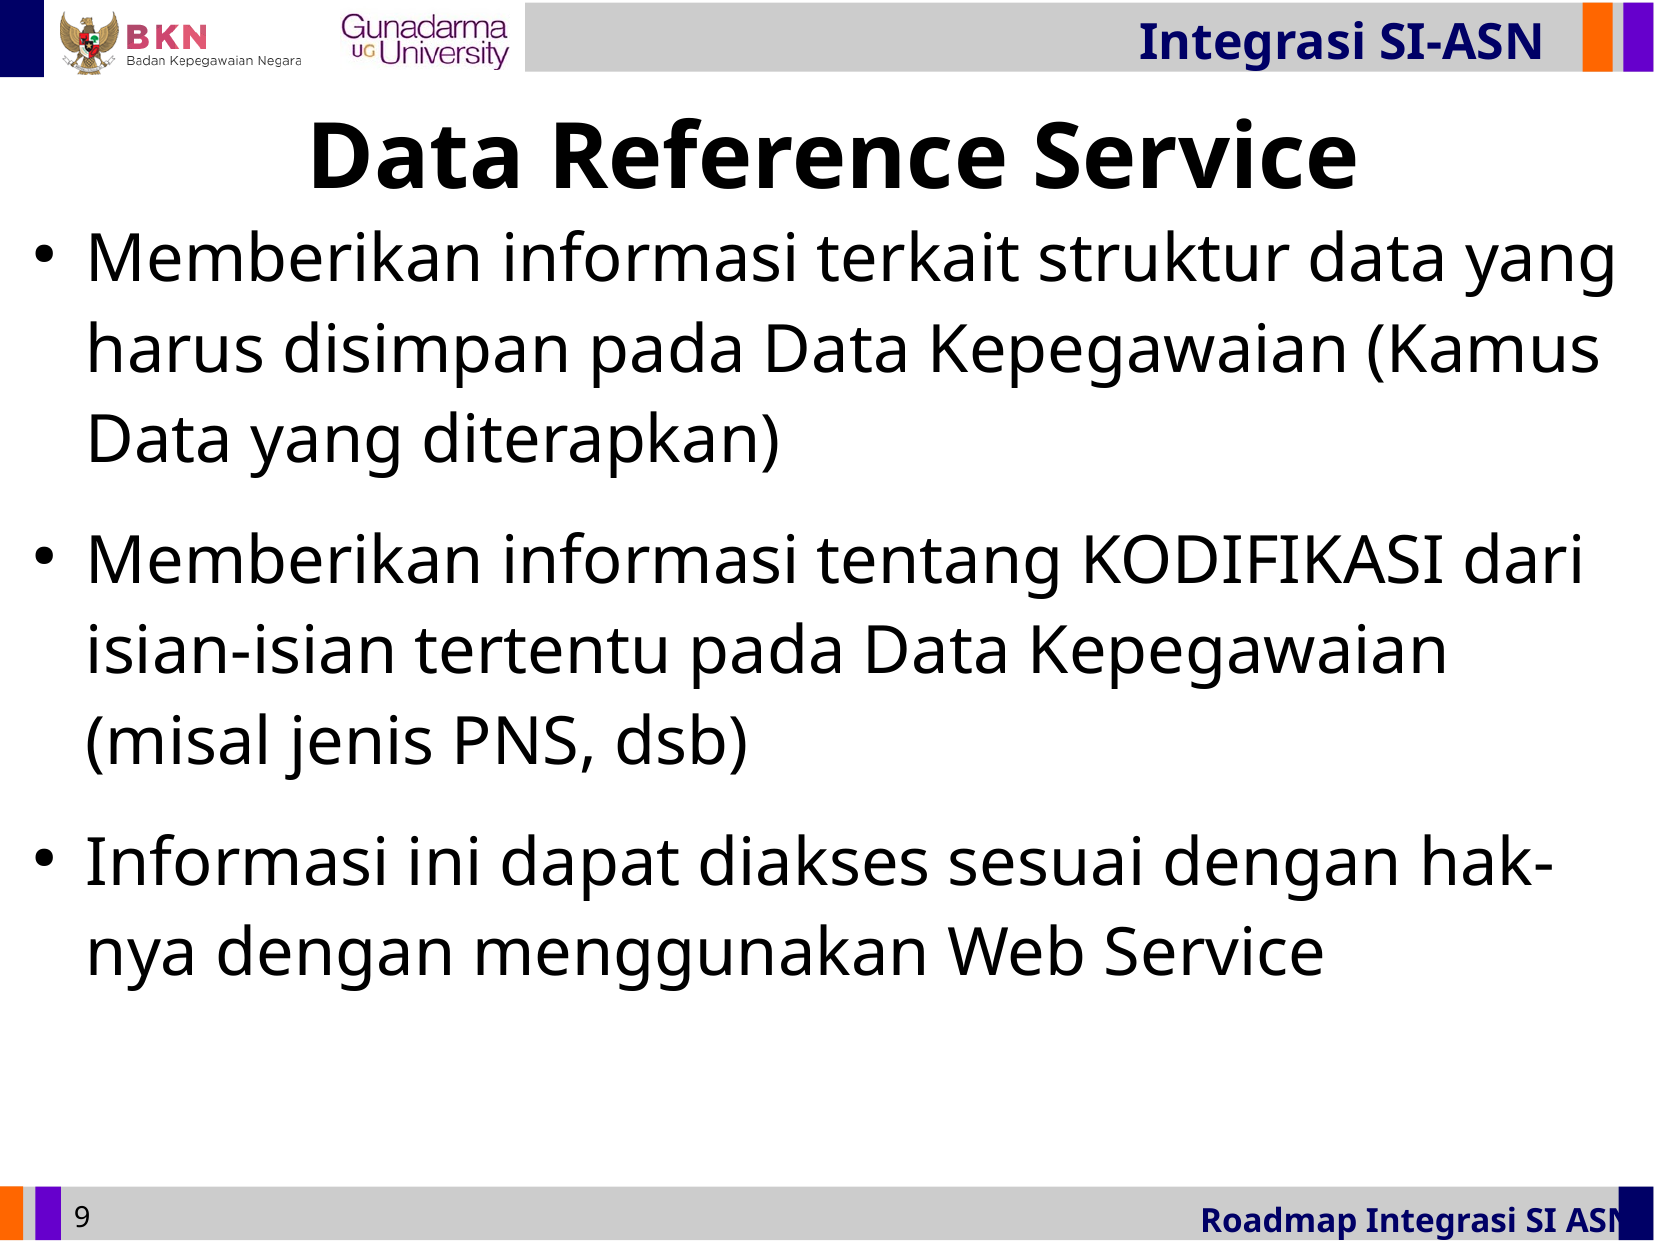

# Data Reference Service
Memberikan informasi terkait struktur data yang harus disimpan pada Data Kepegawaian (Kamus Data yang diterapkan)
Memberikan informasi tentang KODIFIKASI dari isian-isian tertentu pada Data Kepegawaian (misal jenis PNS, dsb)
Informasi ini dapat diakses sesuai dengan hak-nya dengan menggunakan Web Service